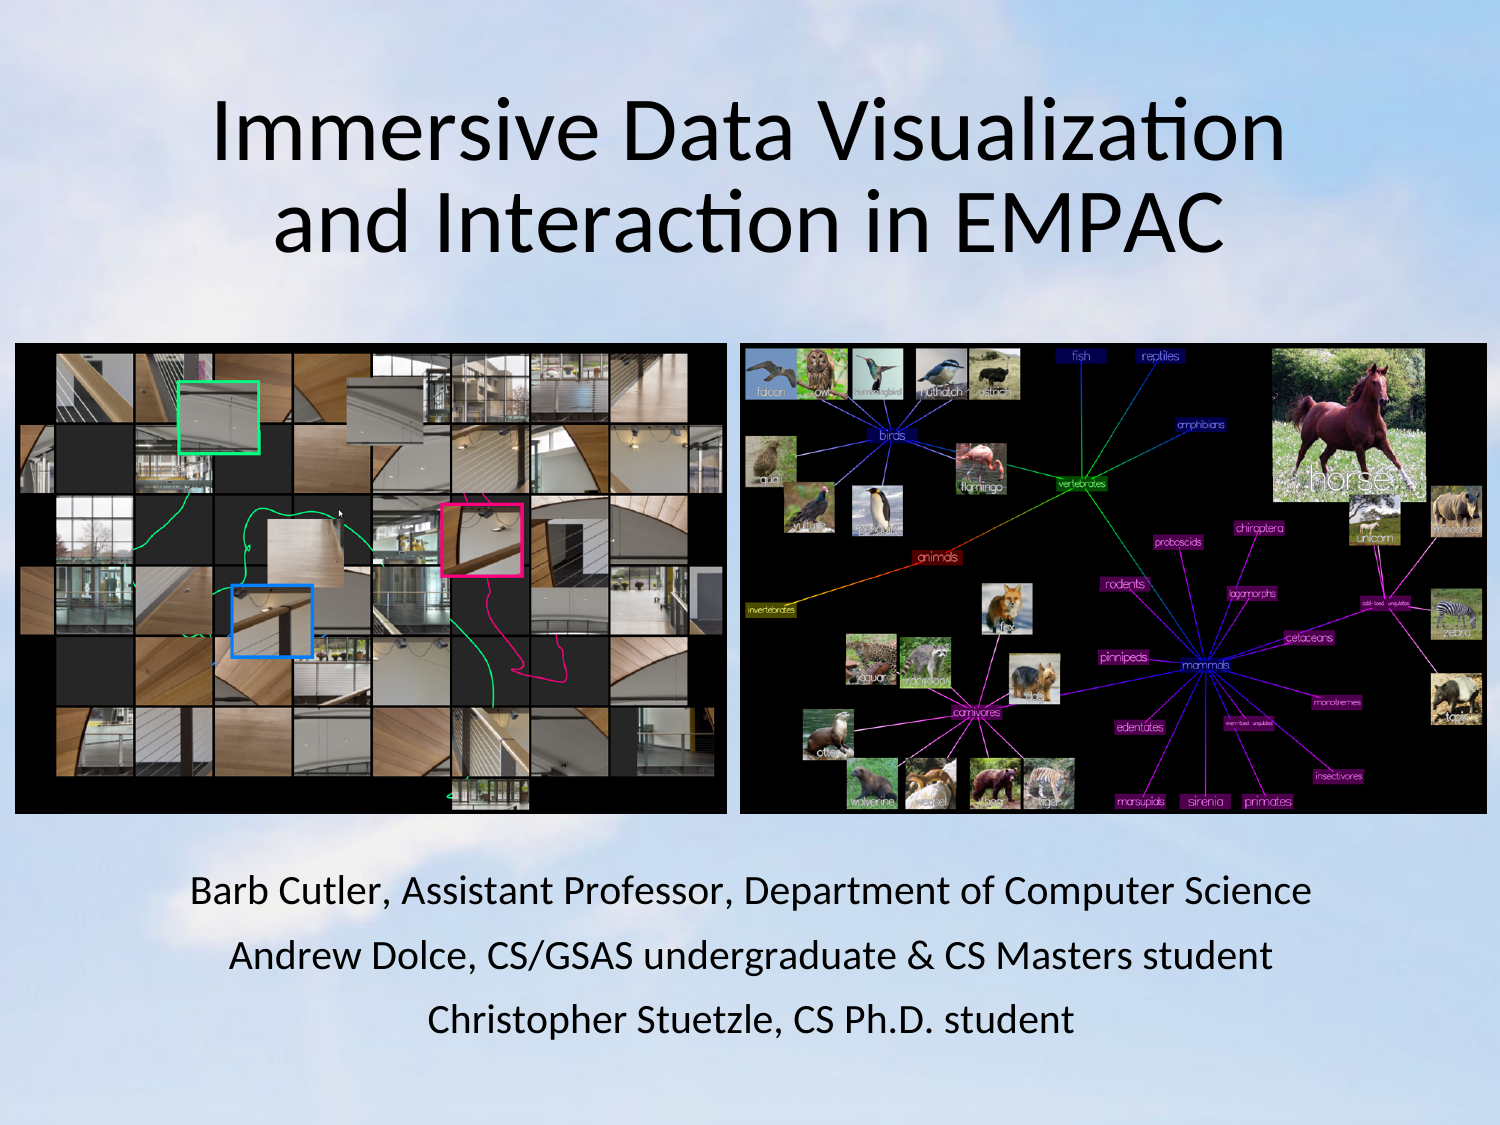

# Immersive Data Visualization and Interaction in EMPAC
Barb Cutler, Assistant Professor, Department of Computer Science
Andrew Dolce, CS/GSAS undergraduate & CS Masters student
Christopher Stuetzle, CS Ph.D. student